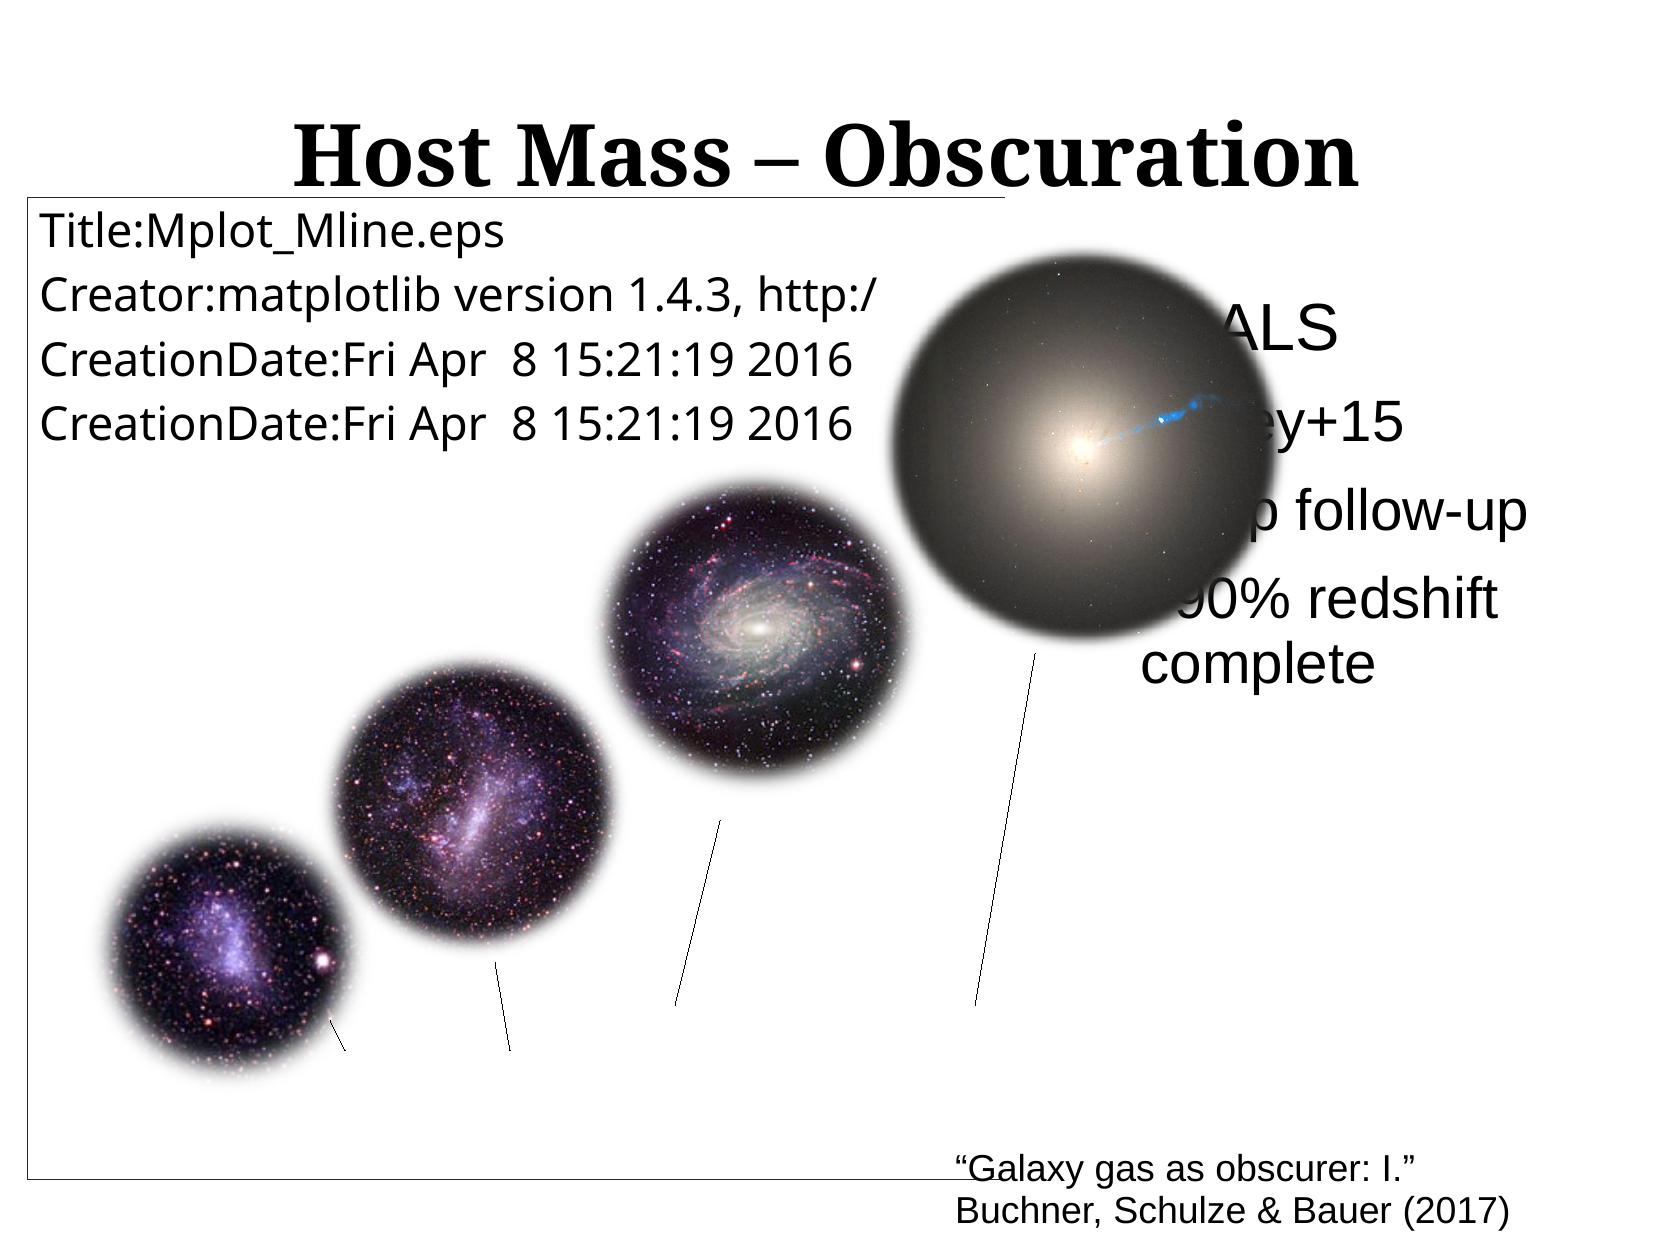

Host Mass – Obscuration
# SHOALS
Perley+15
Deep follow-up
~90% redshift complete
“Galaxy gas as obscurer: I.”
Buchner, Schulze & Bauer (2017)